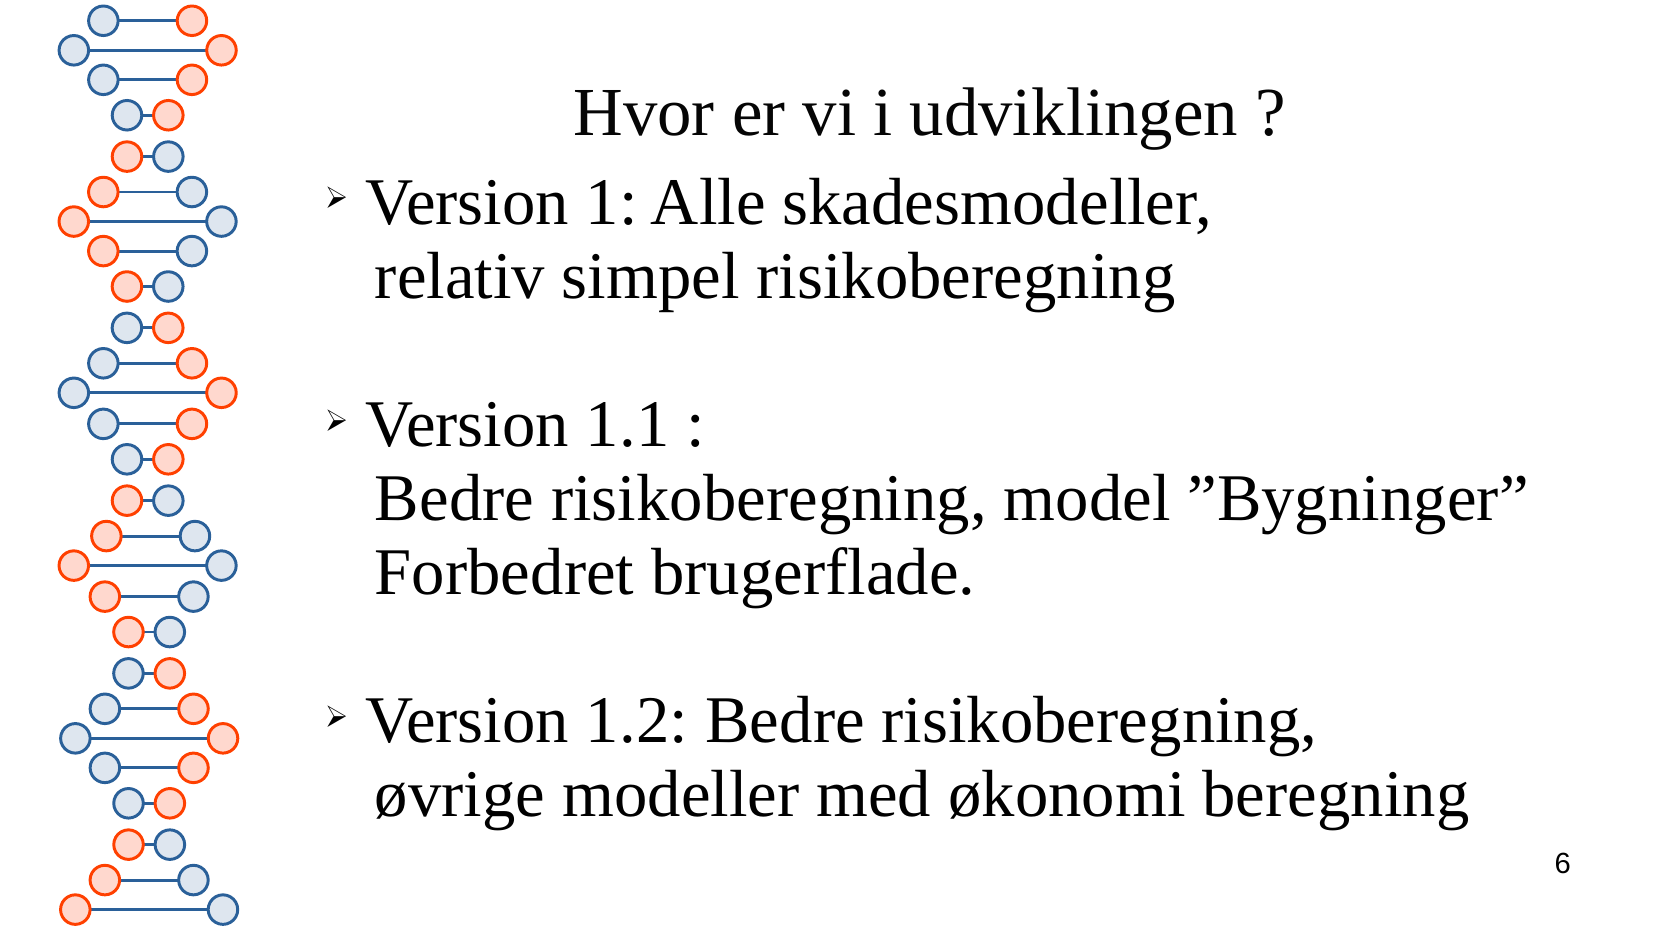

# Hvor er vi i udviklingen ?
 Version 1: Alle skadesmodeller,
 relativ simpel risikoberegning
 Version 1.1 :
 Bedre risikoberegning, model ”Bygninger”
 Forbedret brugerflade.
 Version 1.2: Bedre risikoberegning,
 øvrige modeller med økonomi beregning
6